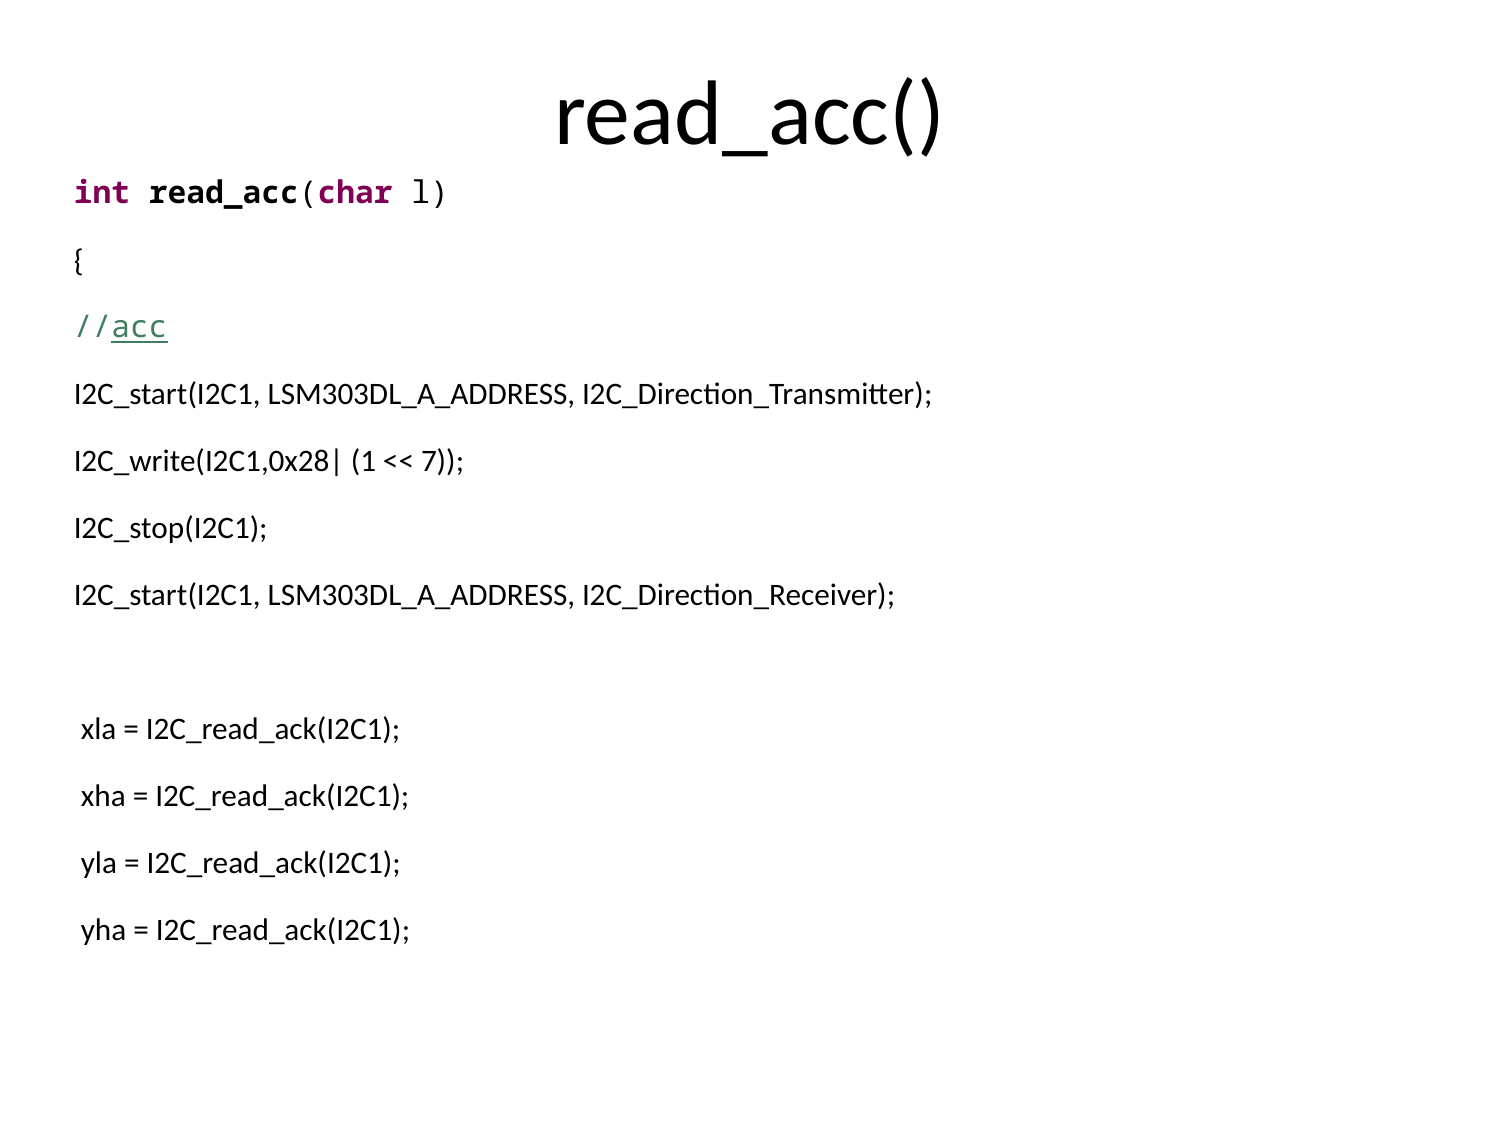

# read_acc()
int read_acc(char l)
{
//acc
I2C_start(I2C1, LSM303DL_A_ADDRESS, I2C_Direction_Transmitter);
I2C_write(I2C1,0x28| (1 << 7));
I2C_stop(I2C1);
I2C_start(I2C1, LSM303DL_A_ADDRESS, I2C_Direction_Receiver);
 xla = I2C_read_ack(I2C1);
 xha = I2C_read_ack(I2C1);
 yla = I2C_read_ack(I2C1);
 yha = I2C_read_ack(I2C1);